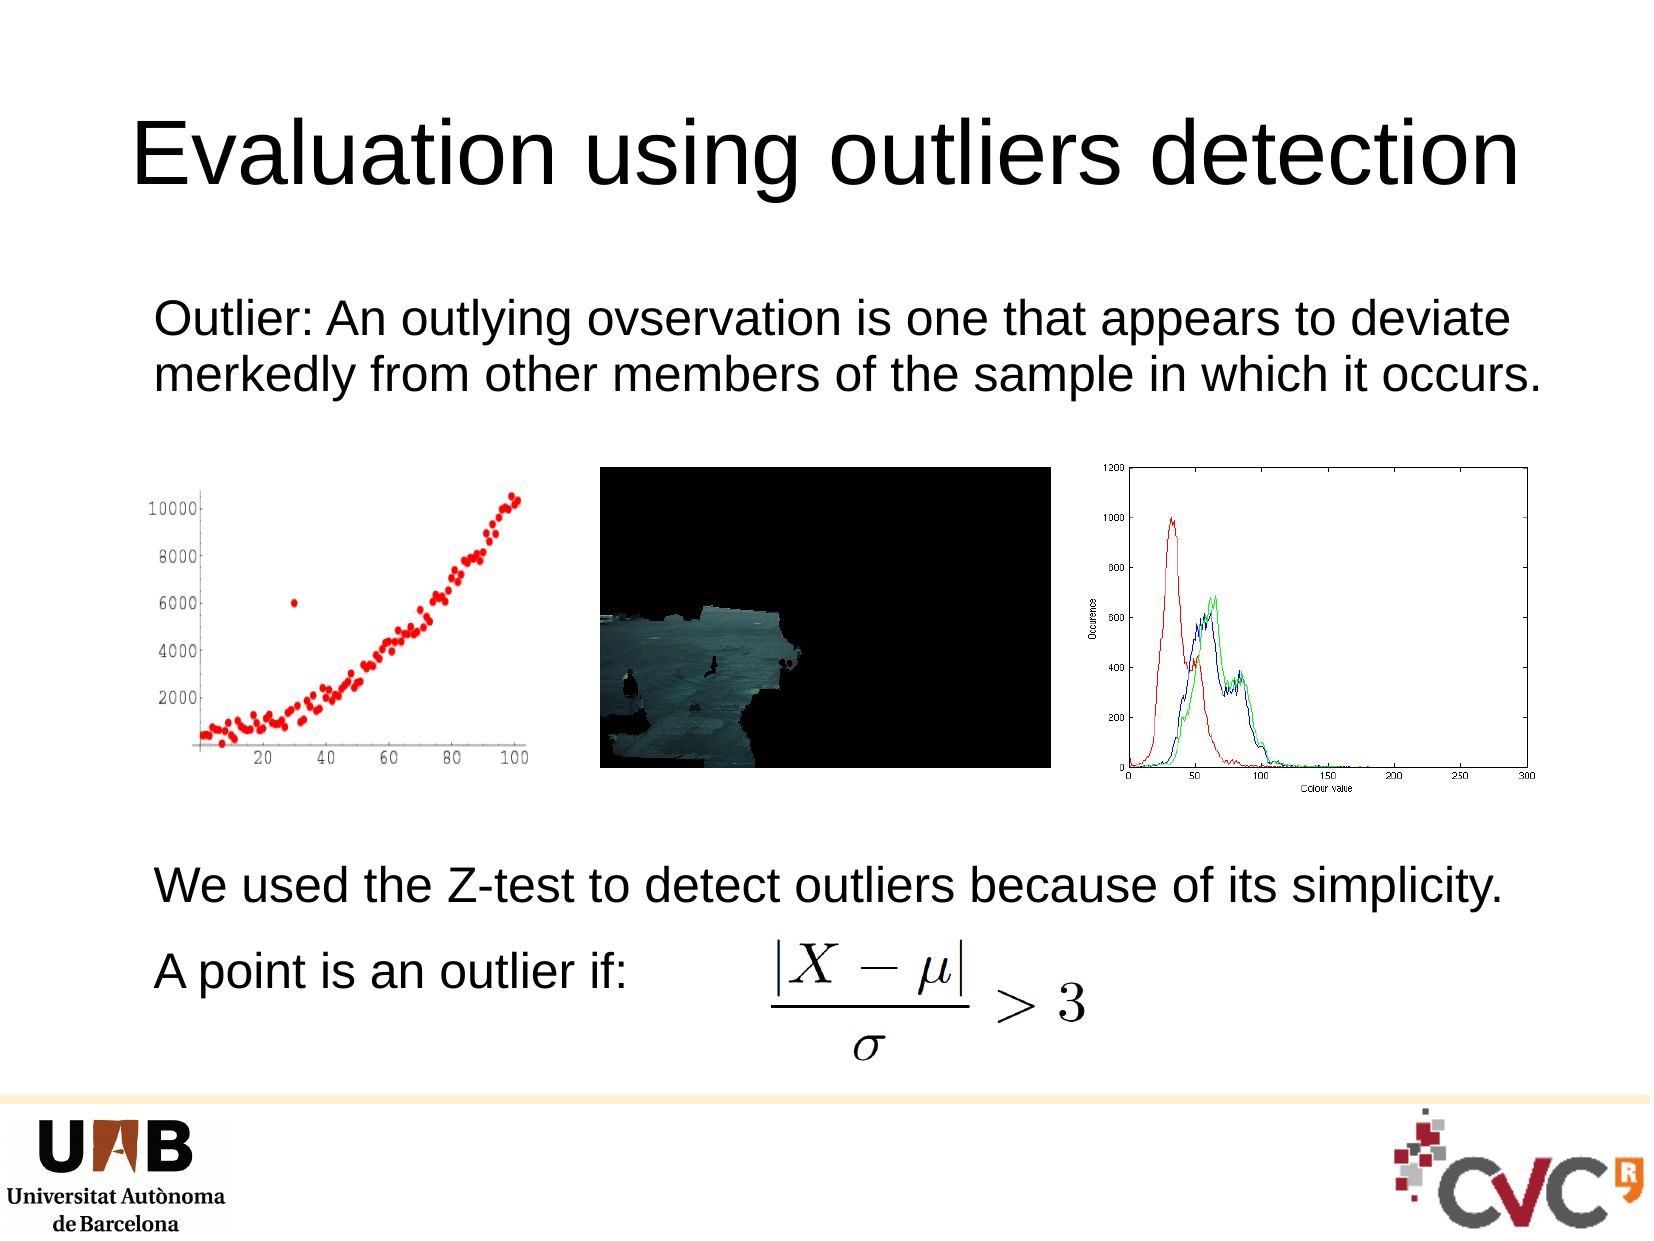

# Evaluation using outliers detection
Outlier: An outlying ovservation is one that appears to deviate merkedly from other members of the sample in which it occurs.
We used the Z-test to detect outliers because of its simplicity.
A point is an outlier if: